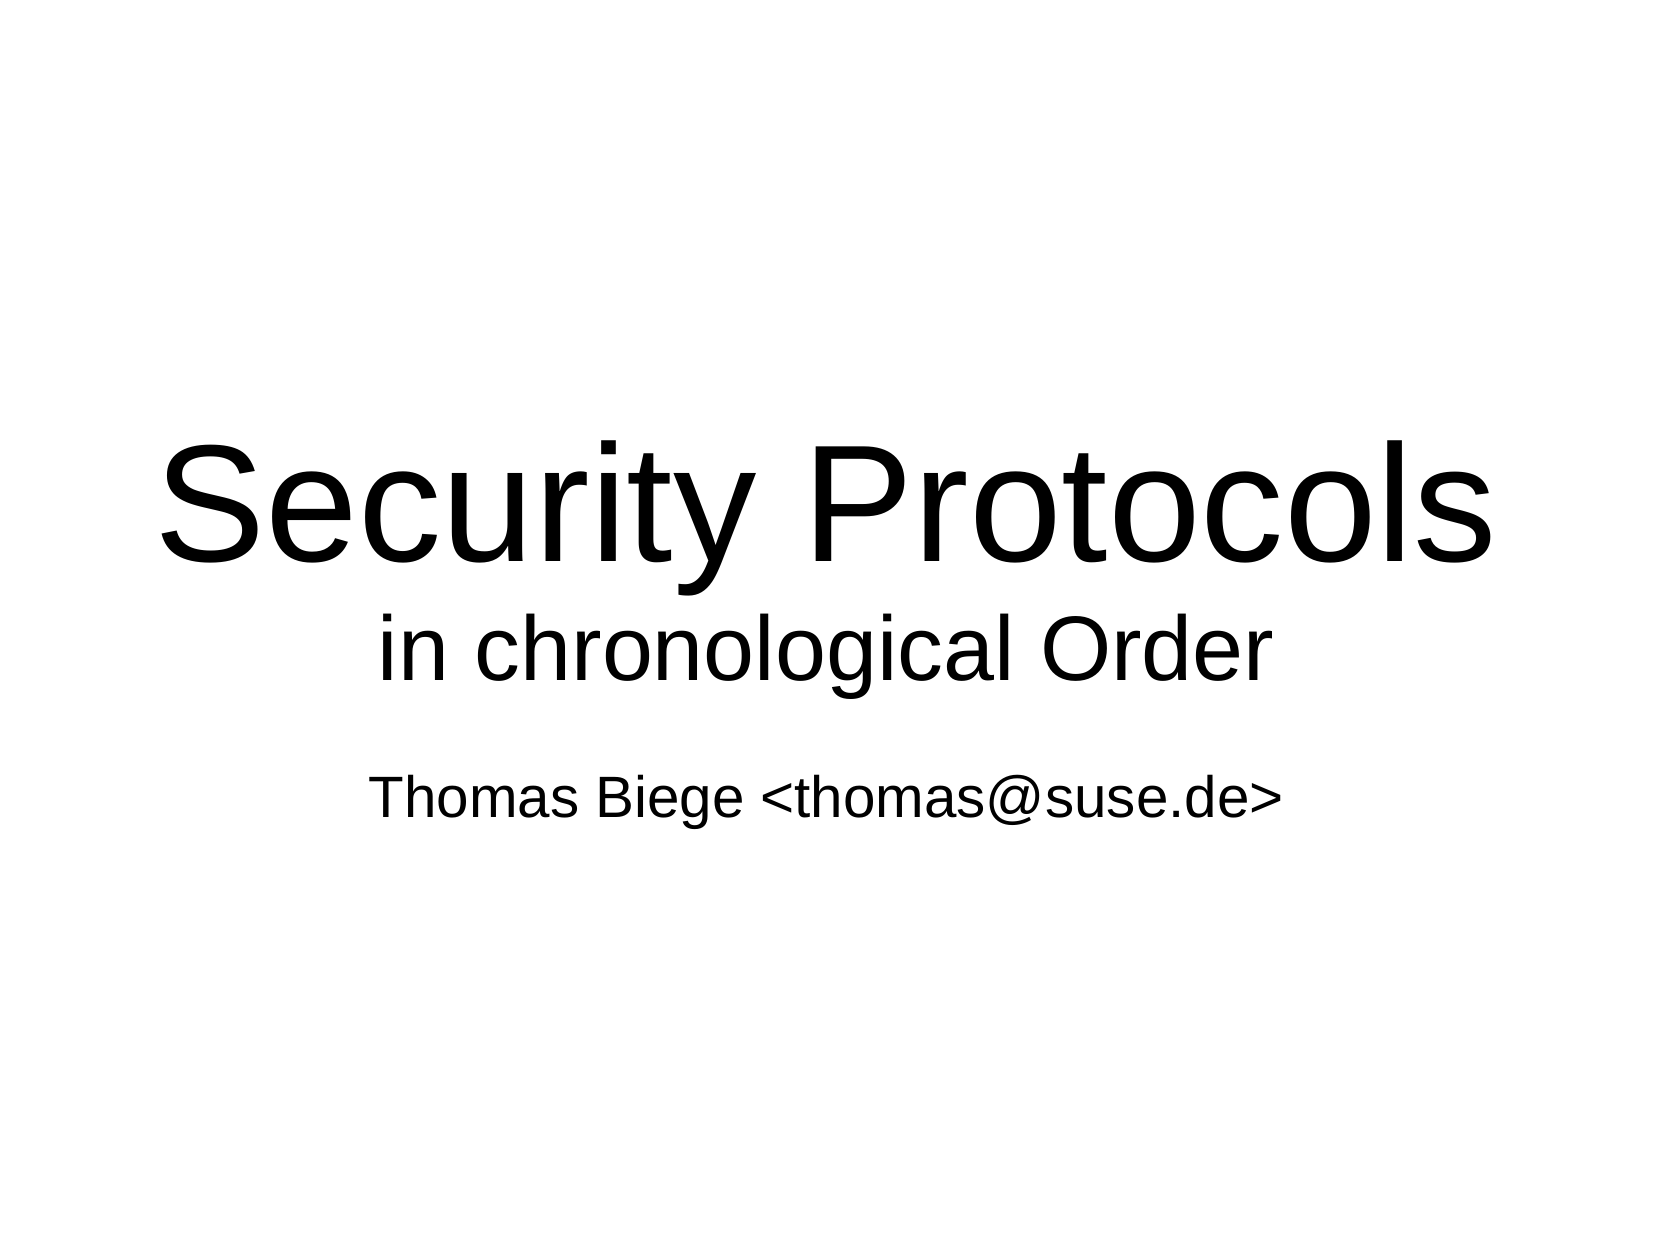

# Security Protocols in chronological Order Thomas Biege <thomas@suse.de>